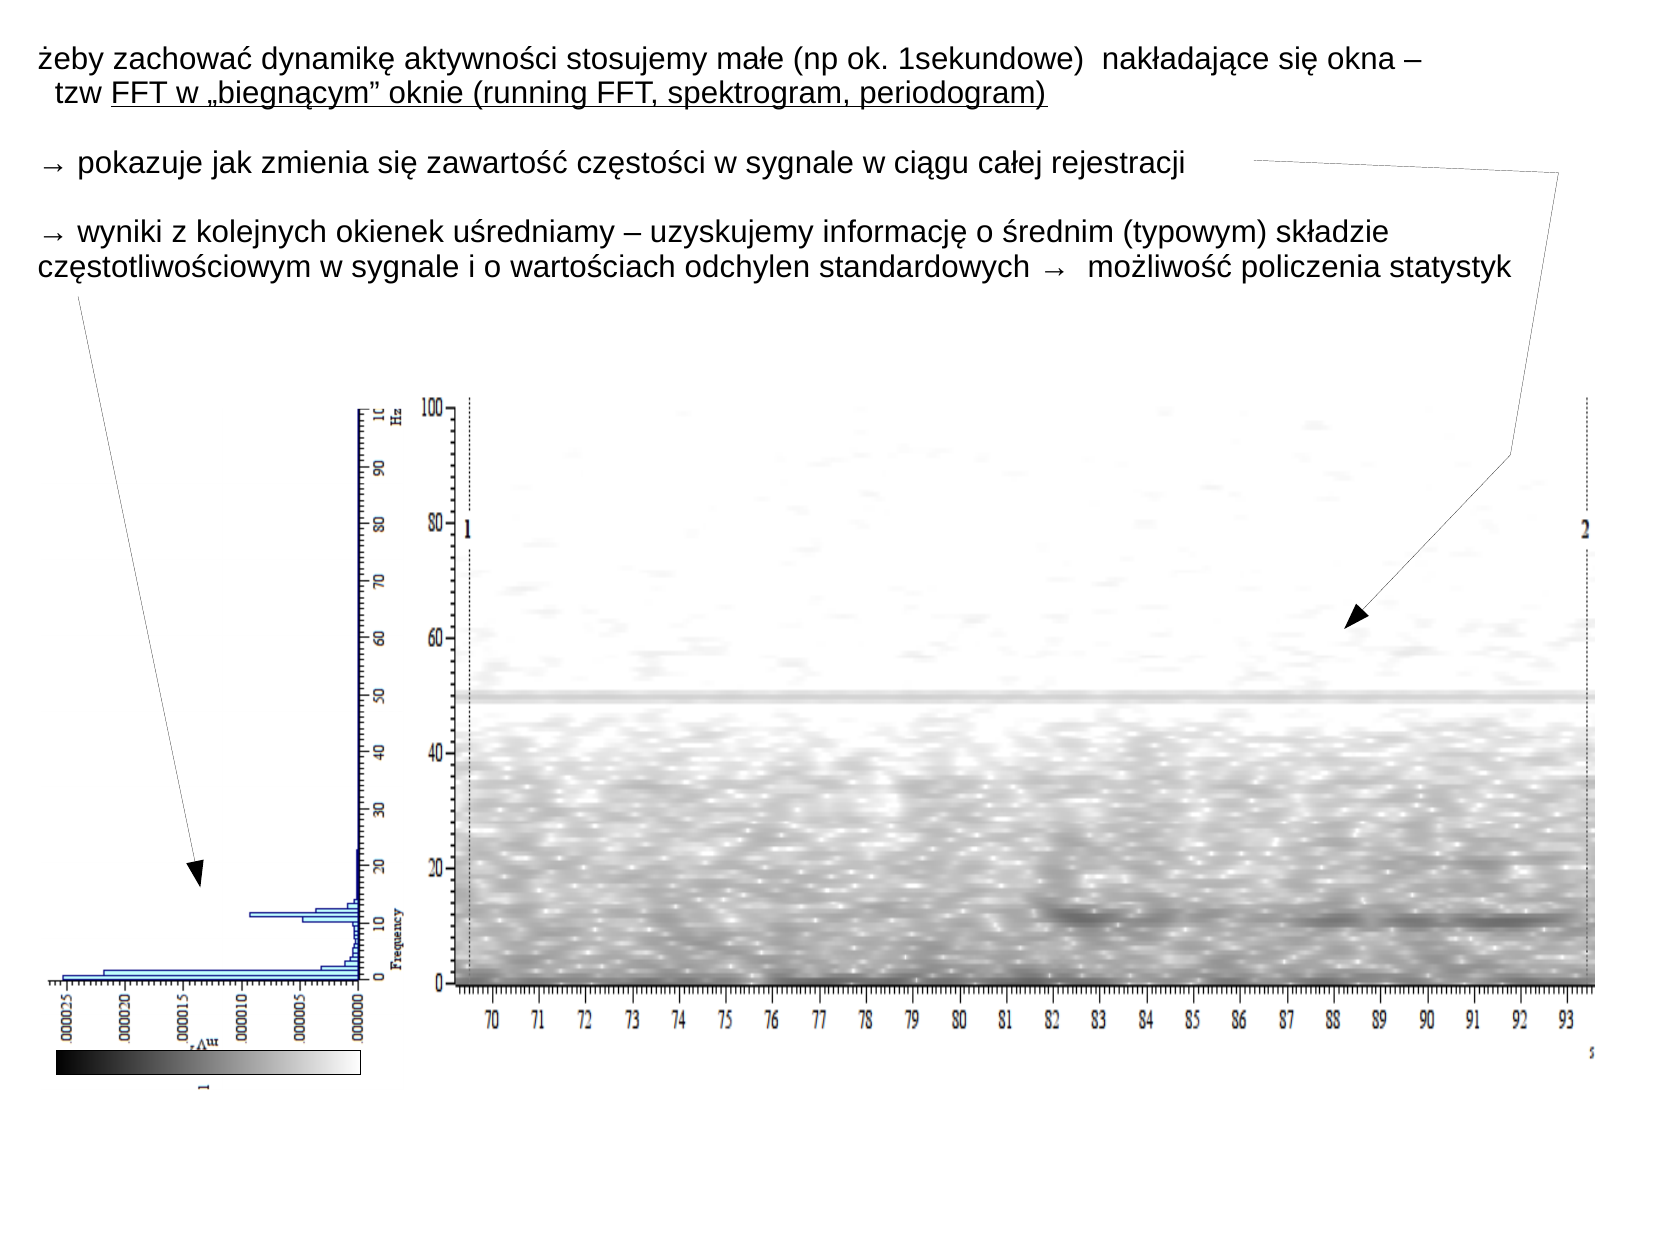

żeby zachować dynamikę aktywności stosujemy małe (np ok. 1sekundowe) nakładające się okna –
 tzw FFT w „biegnącym” oknie (running FFT, spektrogram, periodogram)
→ pokazuje jak zmienia się zawartość częstości w sygnale w ciągu całej rejestracji
→ wyniki z kolejnych okienek uśredniamy – uzyskujemy informację o średnim (typowym) składzie częstotliwościowym w sygnale i o wartościach odchylen standardowych → możliwość policzenia statystyk